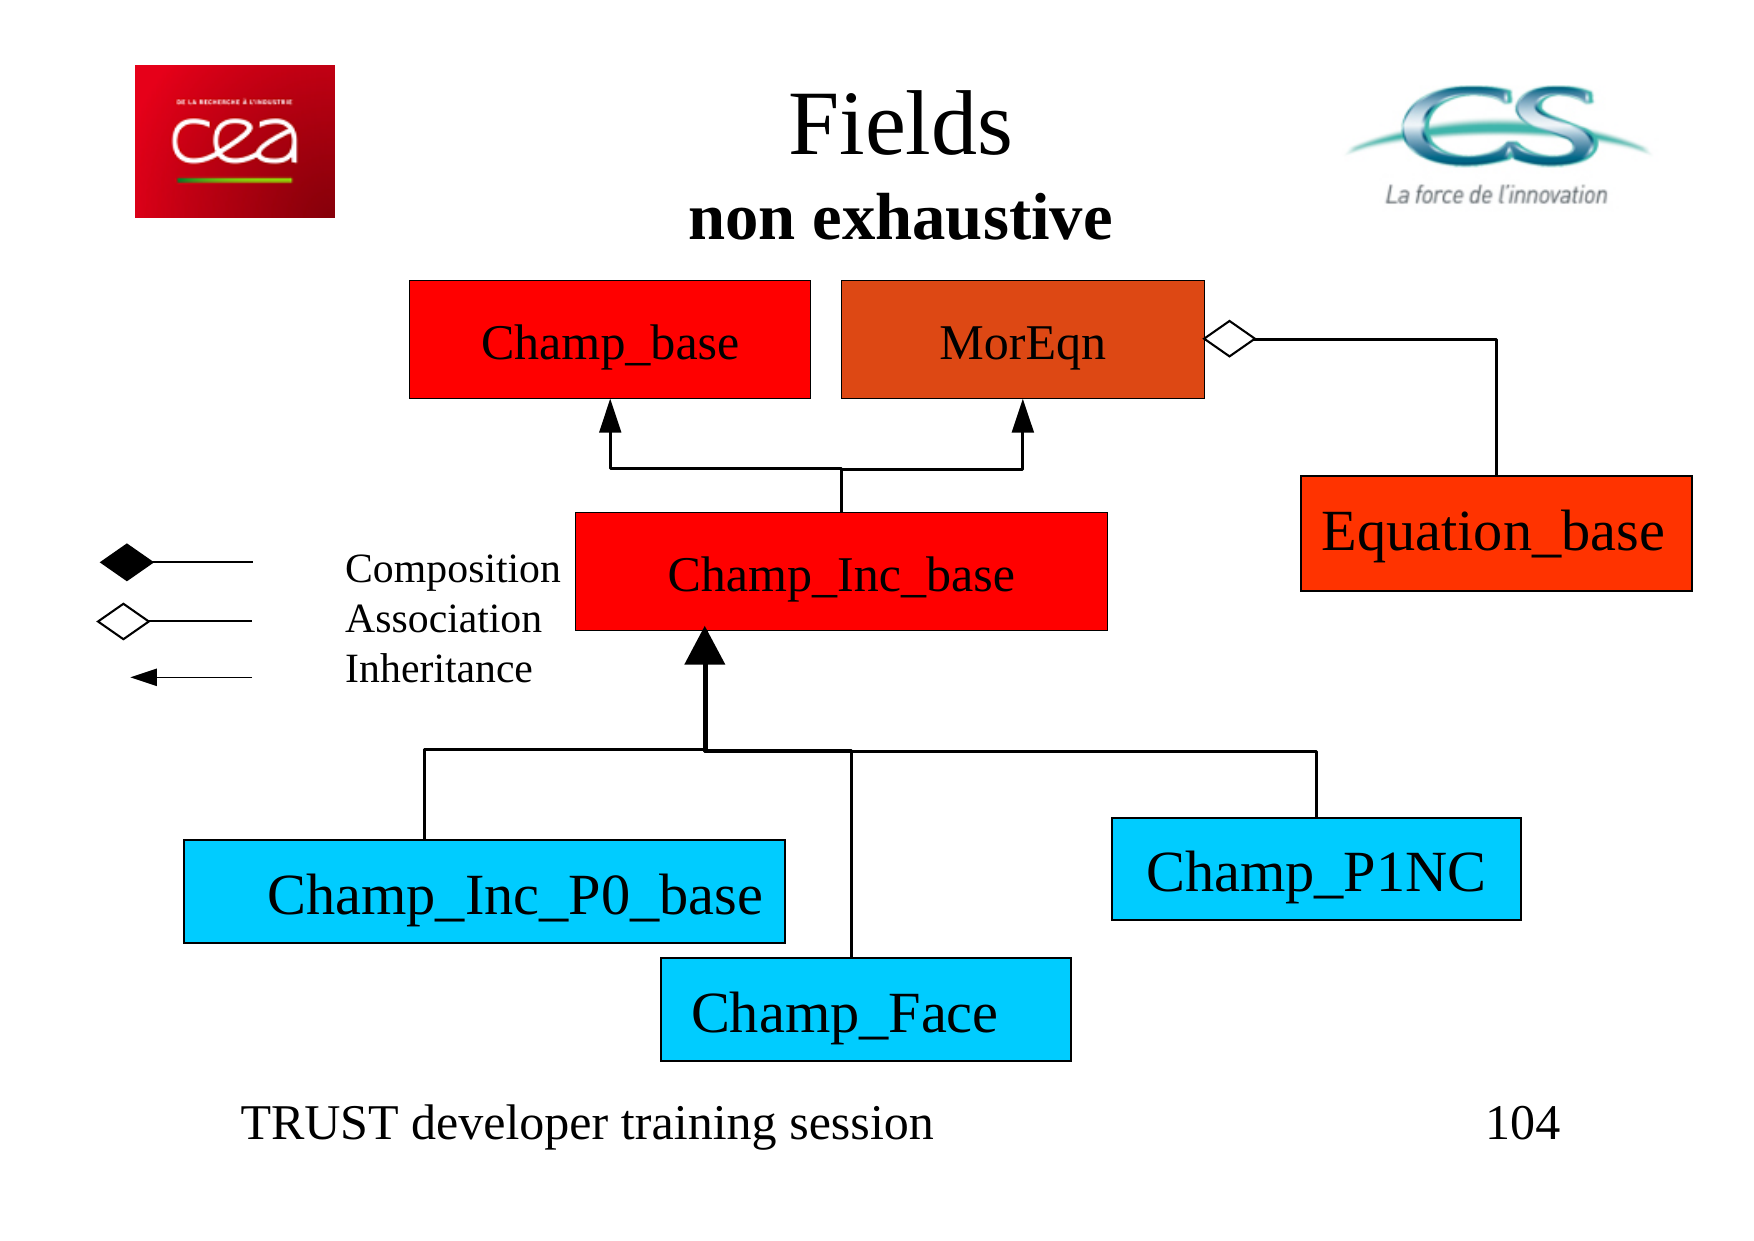

# Fields non exhaustive
Champ_base
MorEqn
Equation_base
Champ_Inc_base
Composition
Association
Inheritance
Champ_P1NC
 Champ_Inc_P0_base
 Champ_Face
TRUST developer training session
104